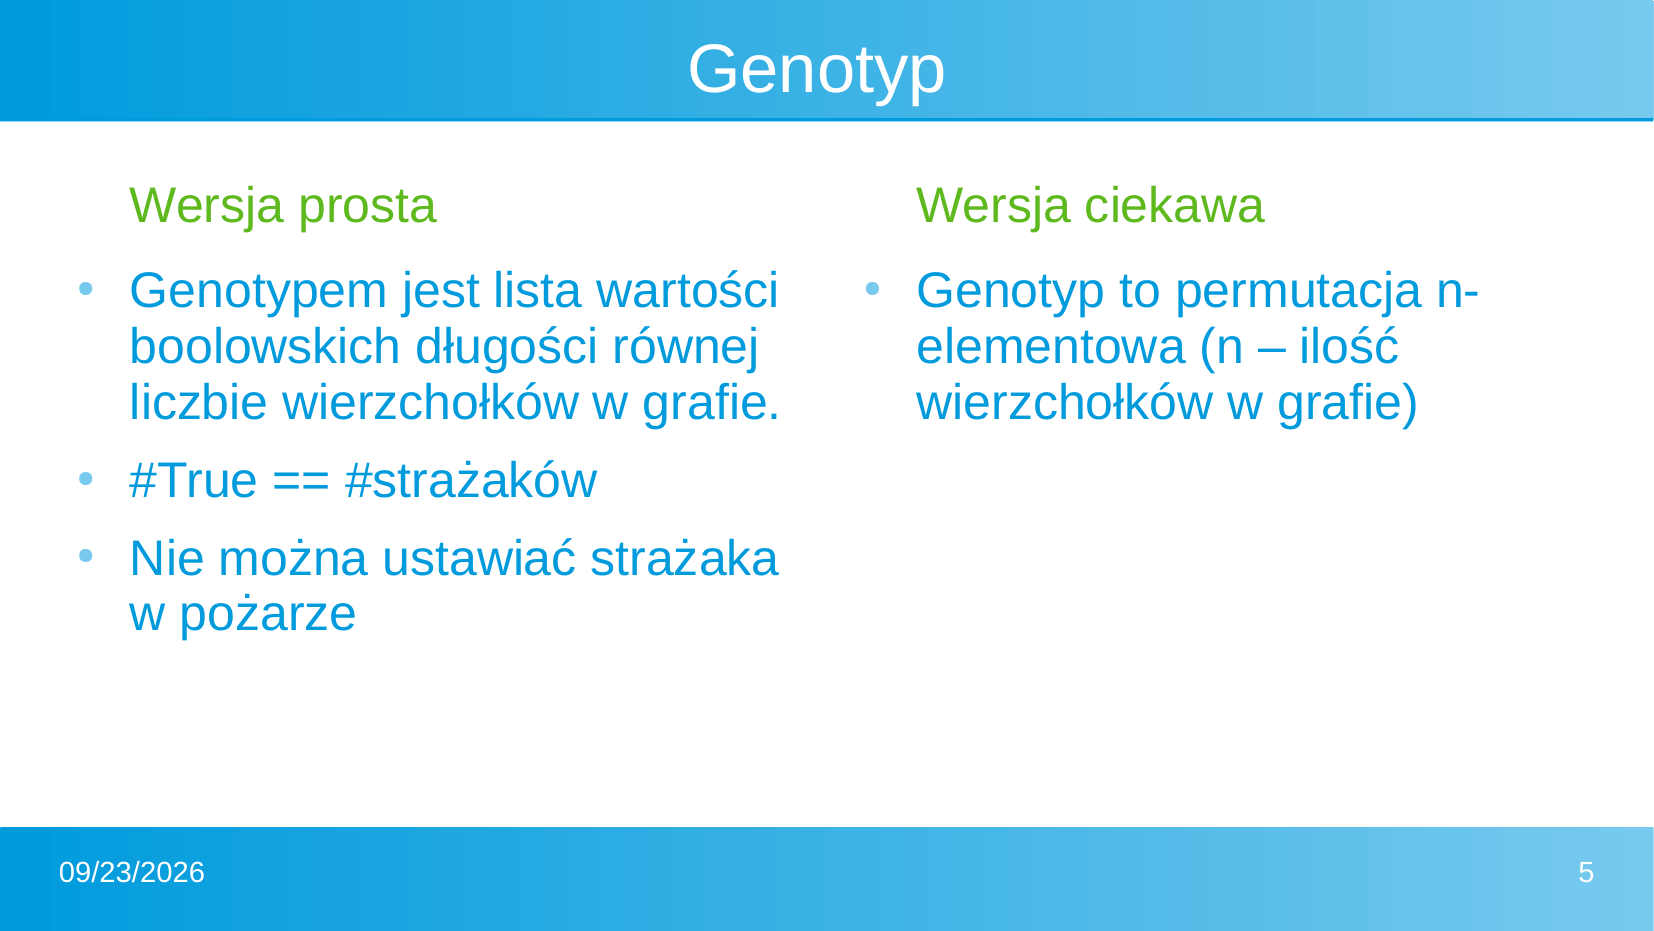

# Genotyp
Wersja prosta
Wersja ciekawa
Genotypem jest lista wartości boolowskich długości równej liczbie wierzchołków w grafie.
#True == #strażaków
Nie można ustawiać strażaka w pożarze
Genotyp to permutacja n-elementowa (n – ilość wierzchołków w grafie)
5